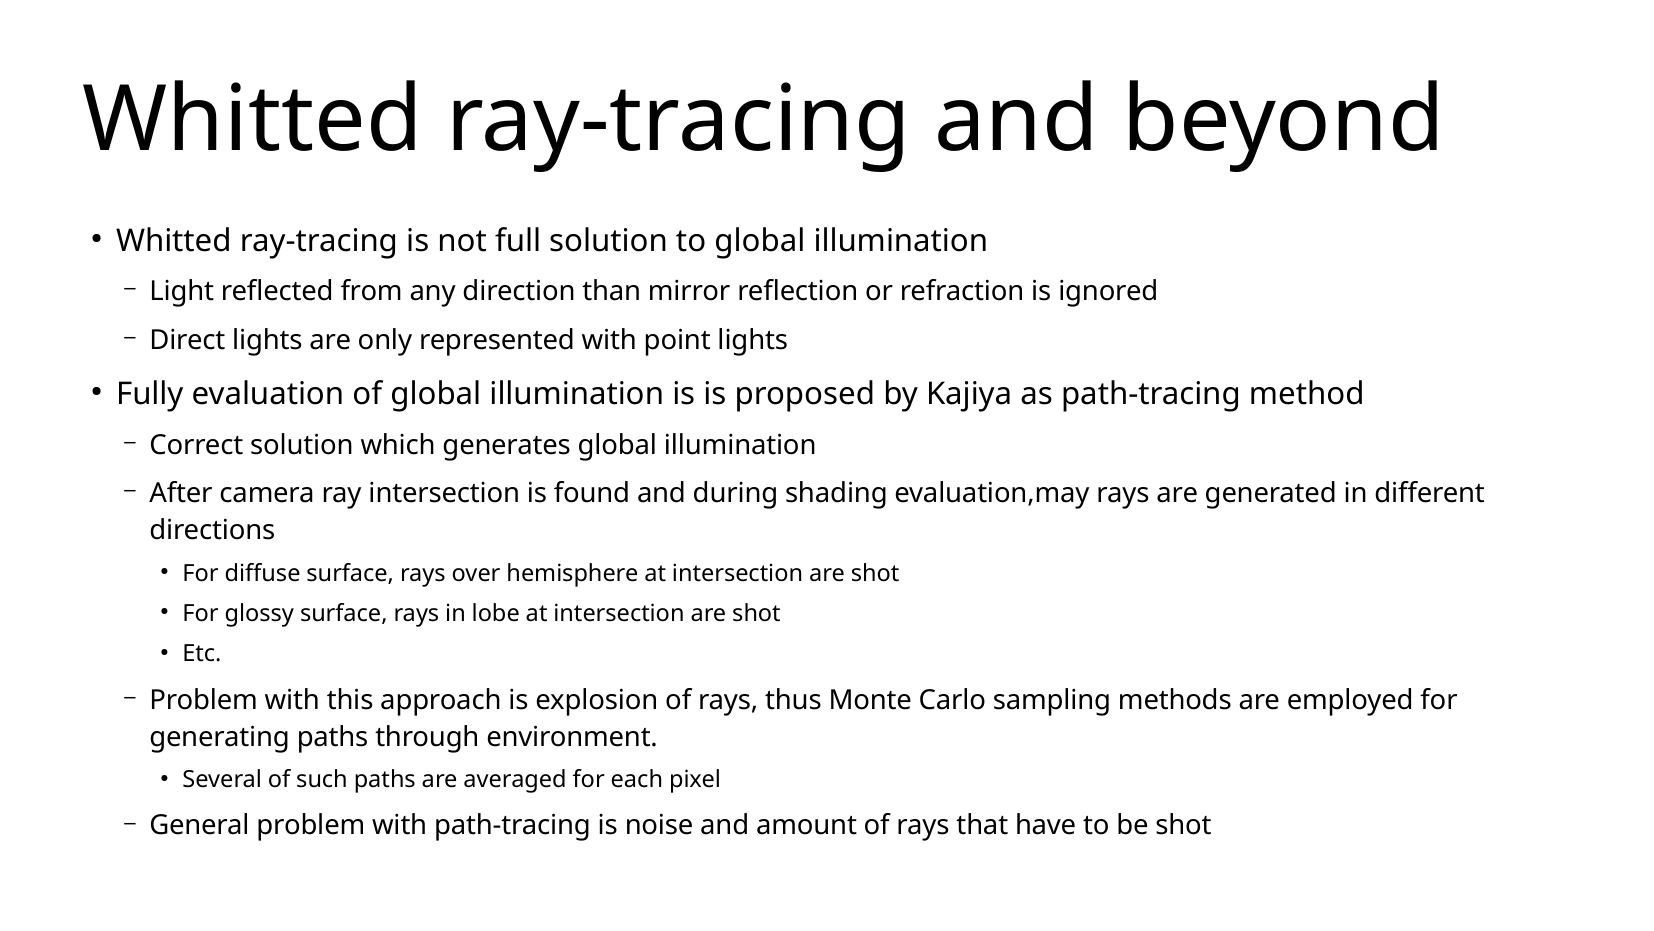

# Whitted ray-tracing and beyond
Whitted ray-tracing is not full solution to global illumination
Light reflected from any direction than mirror reflection or refraction is ignored
Direct lights are only represented with point lights
Fully evaluation of global illumination is is proposed by Kajiya as path-tracing method
Correct solution which generates global illumination
After camera ray intersection is found and during shading evaluation,may rays are generated in different directions
For diffuse surface, rays over hemisphere at intersection are shot
For glossy surface, rays in lobe at intersection are shot
Etc.
Problem with this approach is explosion of rays, thus Monte Carlo sampling methods are employed for generating paths through environment.
Several of such paths are averaged for each pixel
General problem with path-tracing is noise and amount of rays that have to be shot